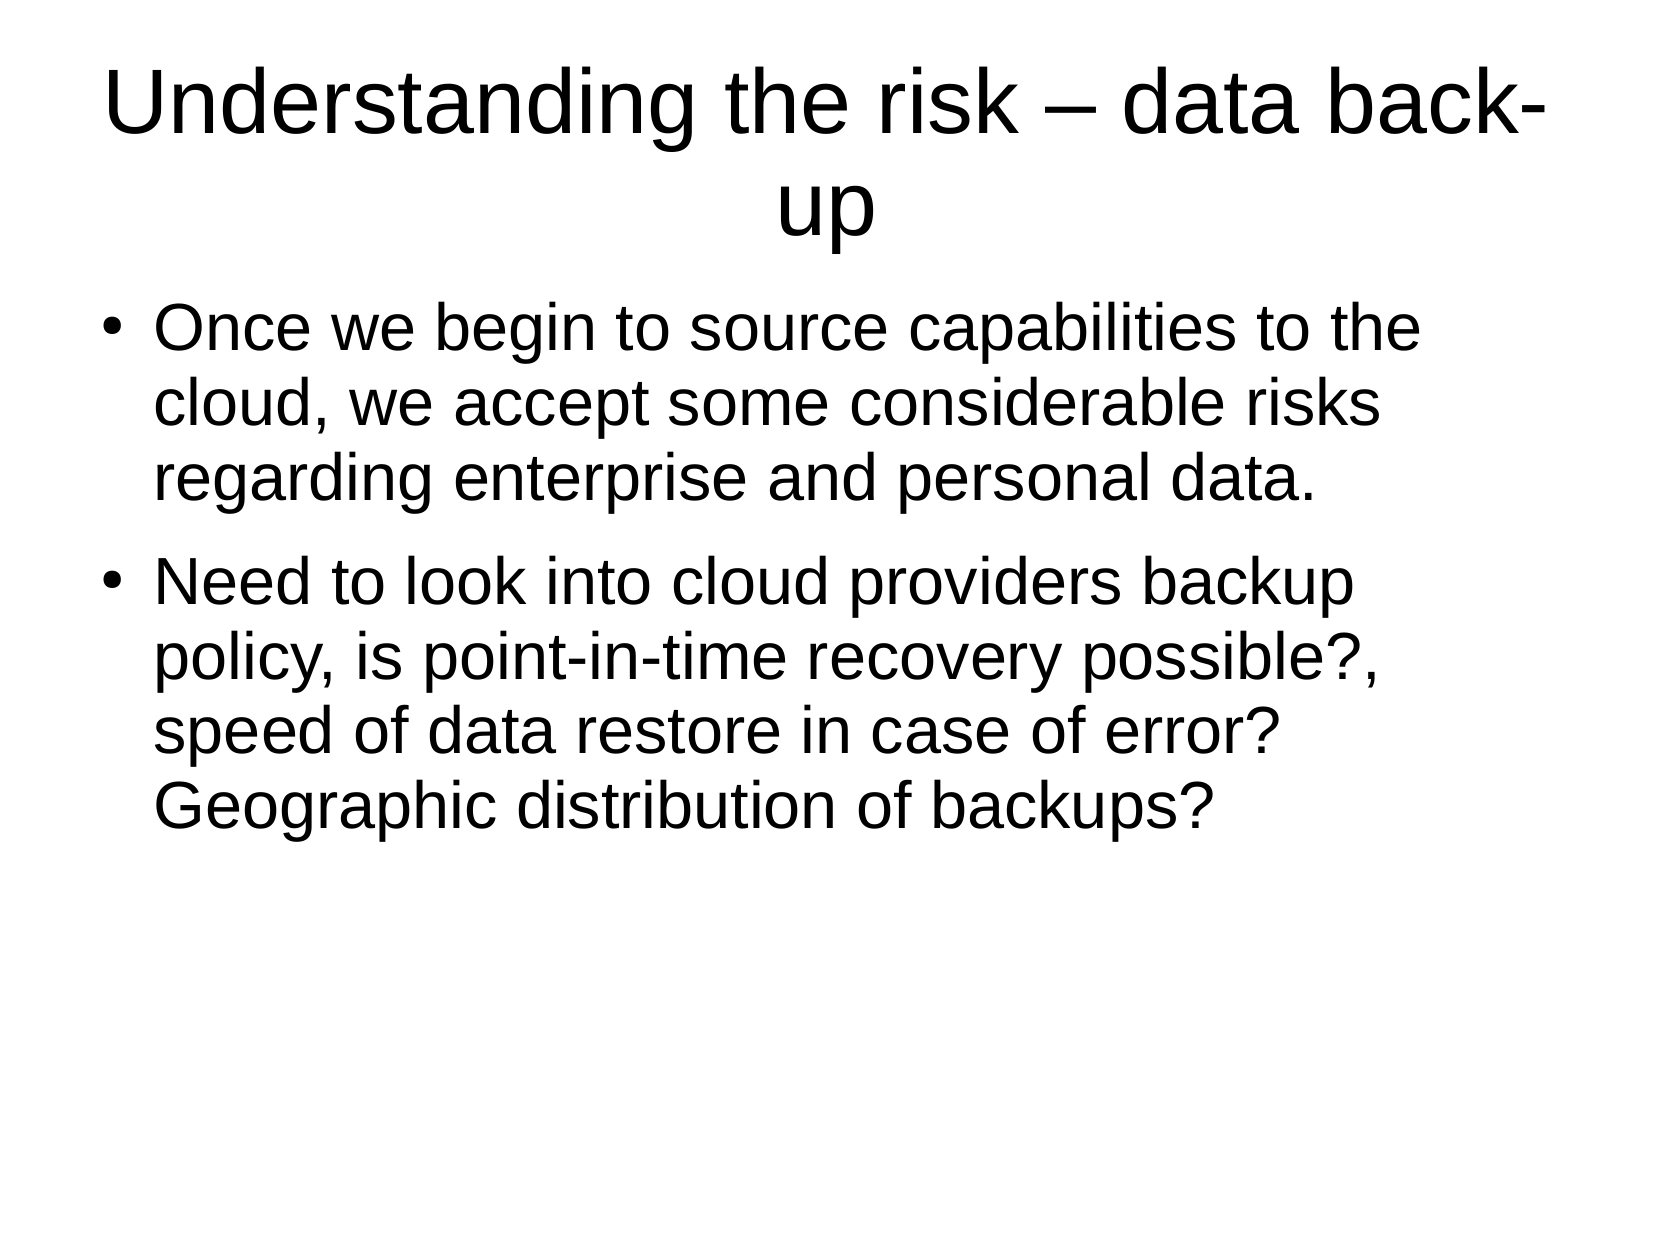

# Understanding the risk – data back-up
Once we begin to source capabilities to the cloud, we accept some considerable risks regarding enterprise and personal data.
Need to look into cloud providers backup policy, is point-in-time recovery possible?, speed of data restore in case of error? Geographic distribution of backups?